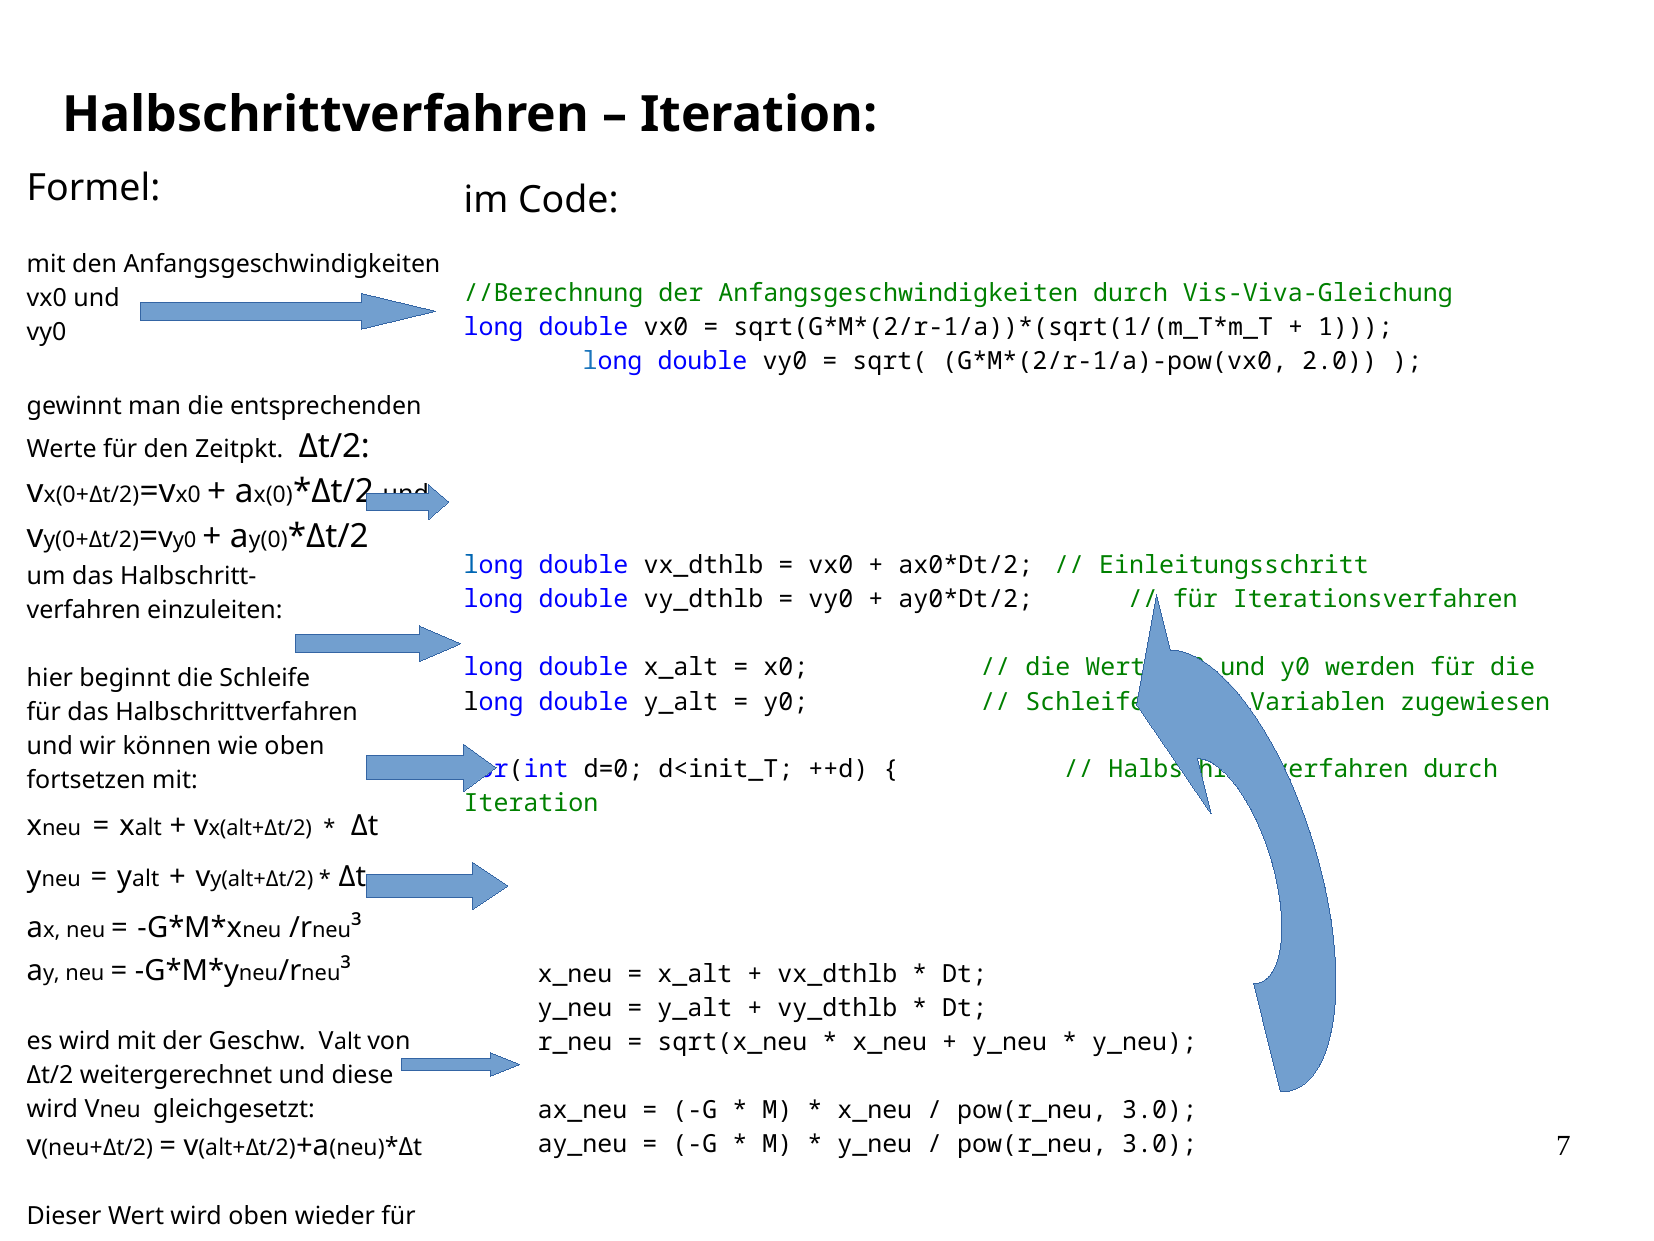

Halbschrittverfahren – Iteration:
Formel:
mit den Anfangsgeschwindigkeiten
vx0 und
vy0
gewinnt man die entsprechenden
Werte für den Zeitpkt. Δt/2:
vx(0+Δt/2)=vx0 + ax(0)*Δt/2 und
vy(0+Δt/2)=vy0 + ay(0)*Δt/2
um das Halbschritt-
verfahren einzuleiten:
hier beginnt die Schleife
für das Halbschrittverfahren
und wir können wie oben fortsetzen mit:
xneu = xalt + vx(alt+Δt/2) * Δt
yneu = yalt + vy(alt+Δt/2) * Δt
ax, neu = -G*M*xneu /rneu³
ay, neu = -G*M*yneu/rneu³
es wird mit der Geschw. Valt von Δt/2 weitergerechnet und diese wird Vneu gleichgesetzt:
v(neu+Δt/2) = v(alt+Δt/2)+a(neu)*Δt
Dieser Wert wird oben wieder für
vx(alt+Δt/2) bzw. vy(alt+Δt/2) eingesetzt:
im Code:
//Berechnung der Anfangsgeschwindigkeiten durch Vis-Viva-Gleichung
long double vx0 = sqrt(G*M*(2/r-1/a))*(sqrt(1/(m_T*m_T + 1)));				 long double vy0 = sqrt( (G*M*(2/r-1/a)-pow(vx0, 2.0)) );
long double vx_dthlb = vx0 + ax0*Dt/2;	// Einleitungsschritt
long double vy_dthlb = vy0 + ay0*Dt/2; 	// für Iterationsverfahren
long double x_alt = x0;			// die Werte x0 und y0 werden für die
long double y_alt = y0;			// Schleife neuen Variablen zugewiesen
for(int d=0; d<init_T; ++d) { // Halbschrittverfahren durch Iteration
	x_neu = x_alt + vx_dthlb * Dt;
	y_neu = y_alt + vy_dthlb * Dt;
	r_neu = sqrt(x_neu * x_neu + y_neu * y_neu);
	ax_neu = (-G * M) * x_neu / pow(r_neu, 3.0);
	ay_neu = (-G * M) * y_neu / pow(r_neu, 3.0);
	vx_dthlb = vx_dthlb + ax_neu * Dt;
	vy_dthlb = vy_dthlb + ay_neu * Dt;
	x_alt = x_neu;	//Die alten Positionswerte
	y_alt = y_neu;	//werden durch die neuen ersetzt
}
7